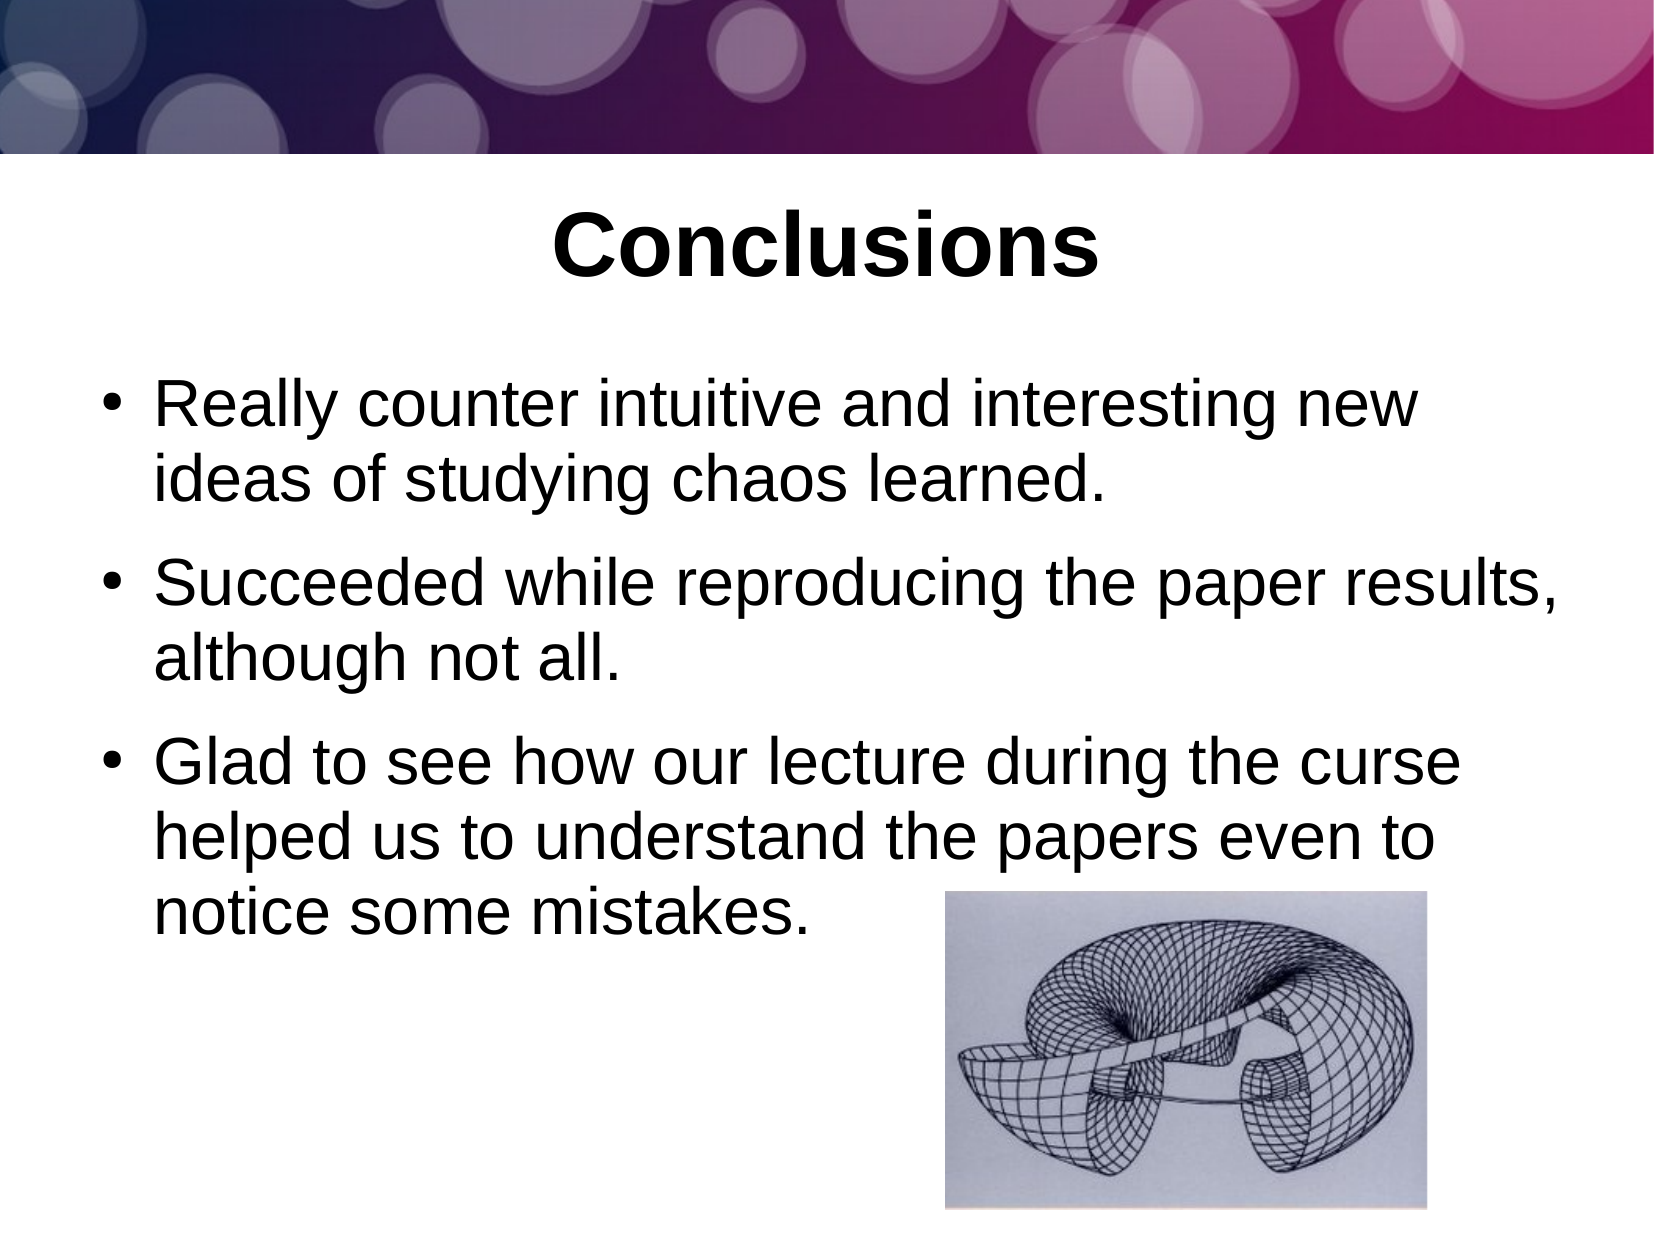

# Conclusions
Really counter intuitive and interesting new ideas of studying chaos learned.
Succeeded while reproducing the paper results, although not all.
Glad to see how our lecture during the curse helped us to understand the papers even to notice some mistakes.